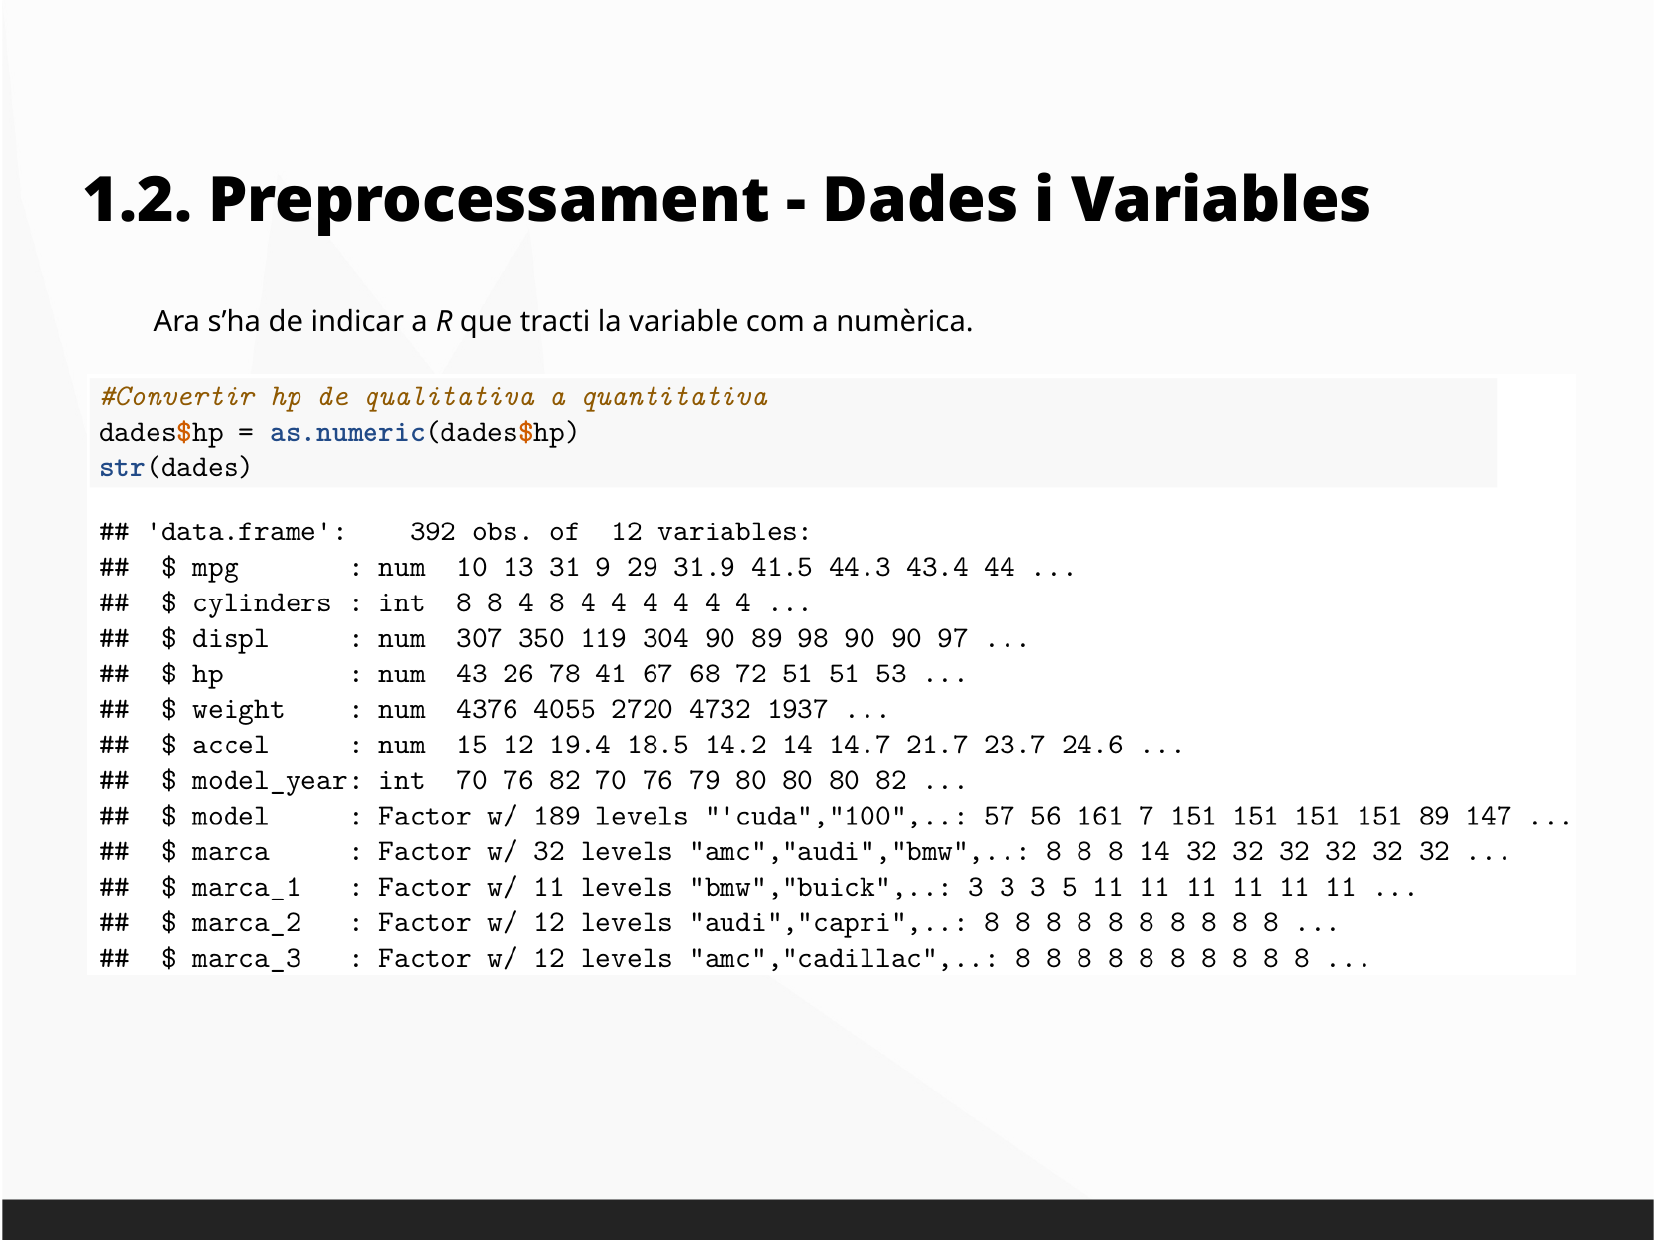

# 1.2. Preprocessament - Dades i Variables
Ara s’ha de indicar a R que tracti la variable com a numèrica.